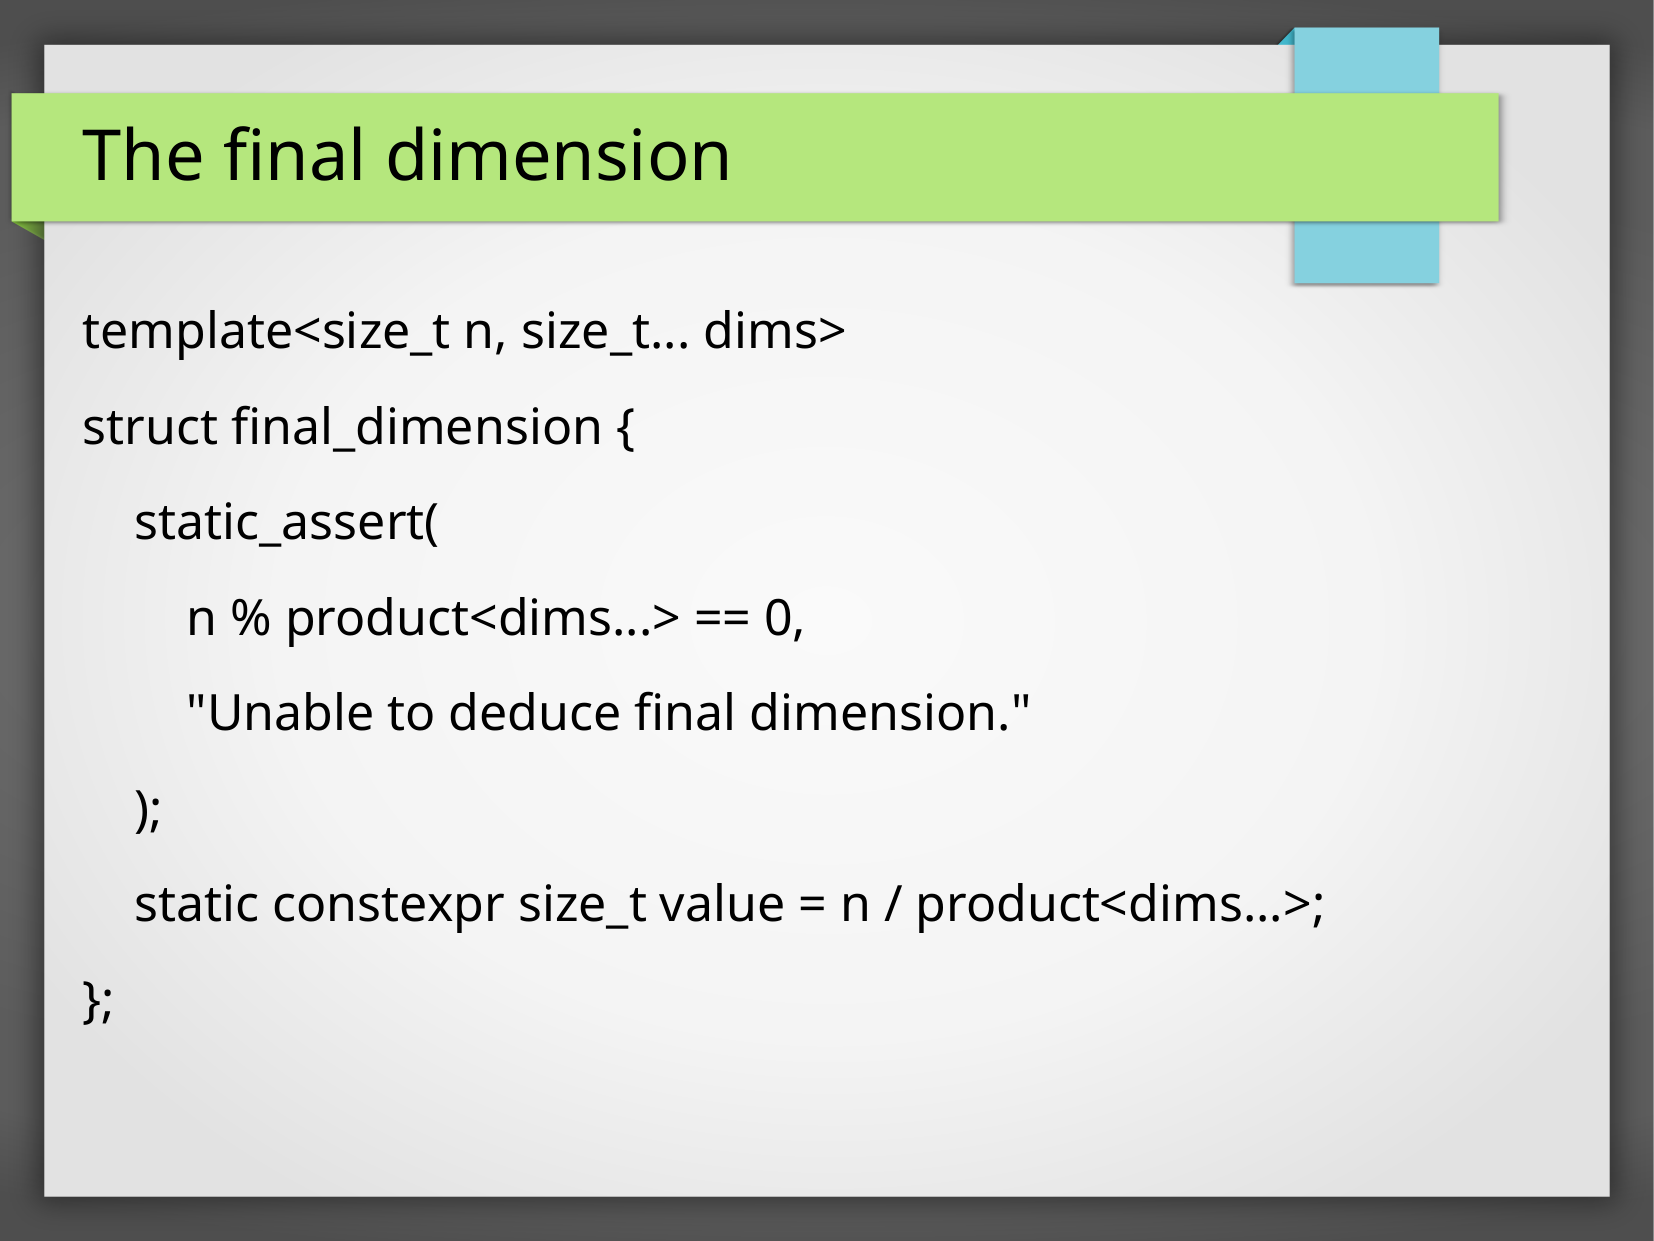

# The final dimension
template<size_t n, size_t... dims>
struct final_dimension {
 static_assert(
 n % product<dims...> == 0,
 "Unable to deduce final dimension."
 );
 static constexpr size_t value = n / product<dims...>;
};